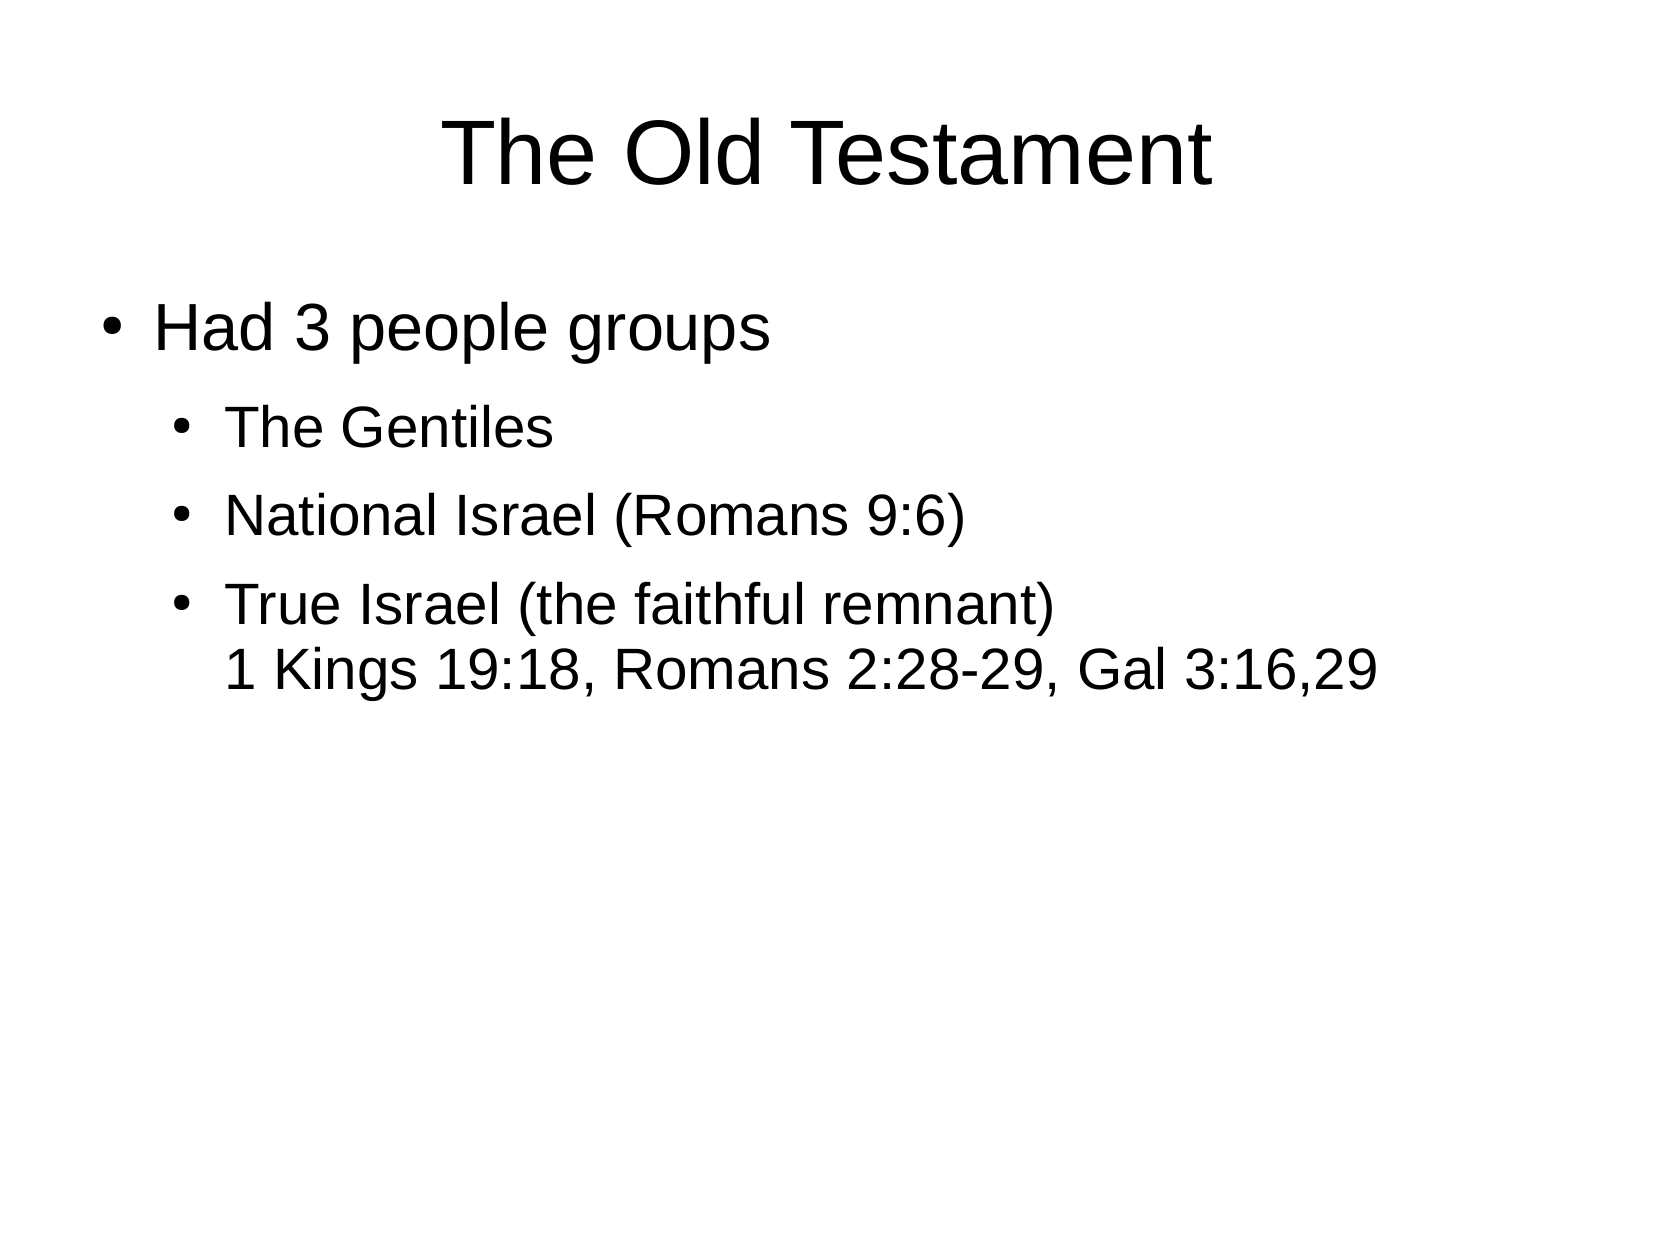

# The Old Testament
Had 3 people groups
The Gentiles
National Israel (Romans 9:6)
True Israel (the faithful remnant)
1 Kings 19:18, Romans 2:28-29, Gal 3:16,29